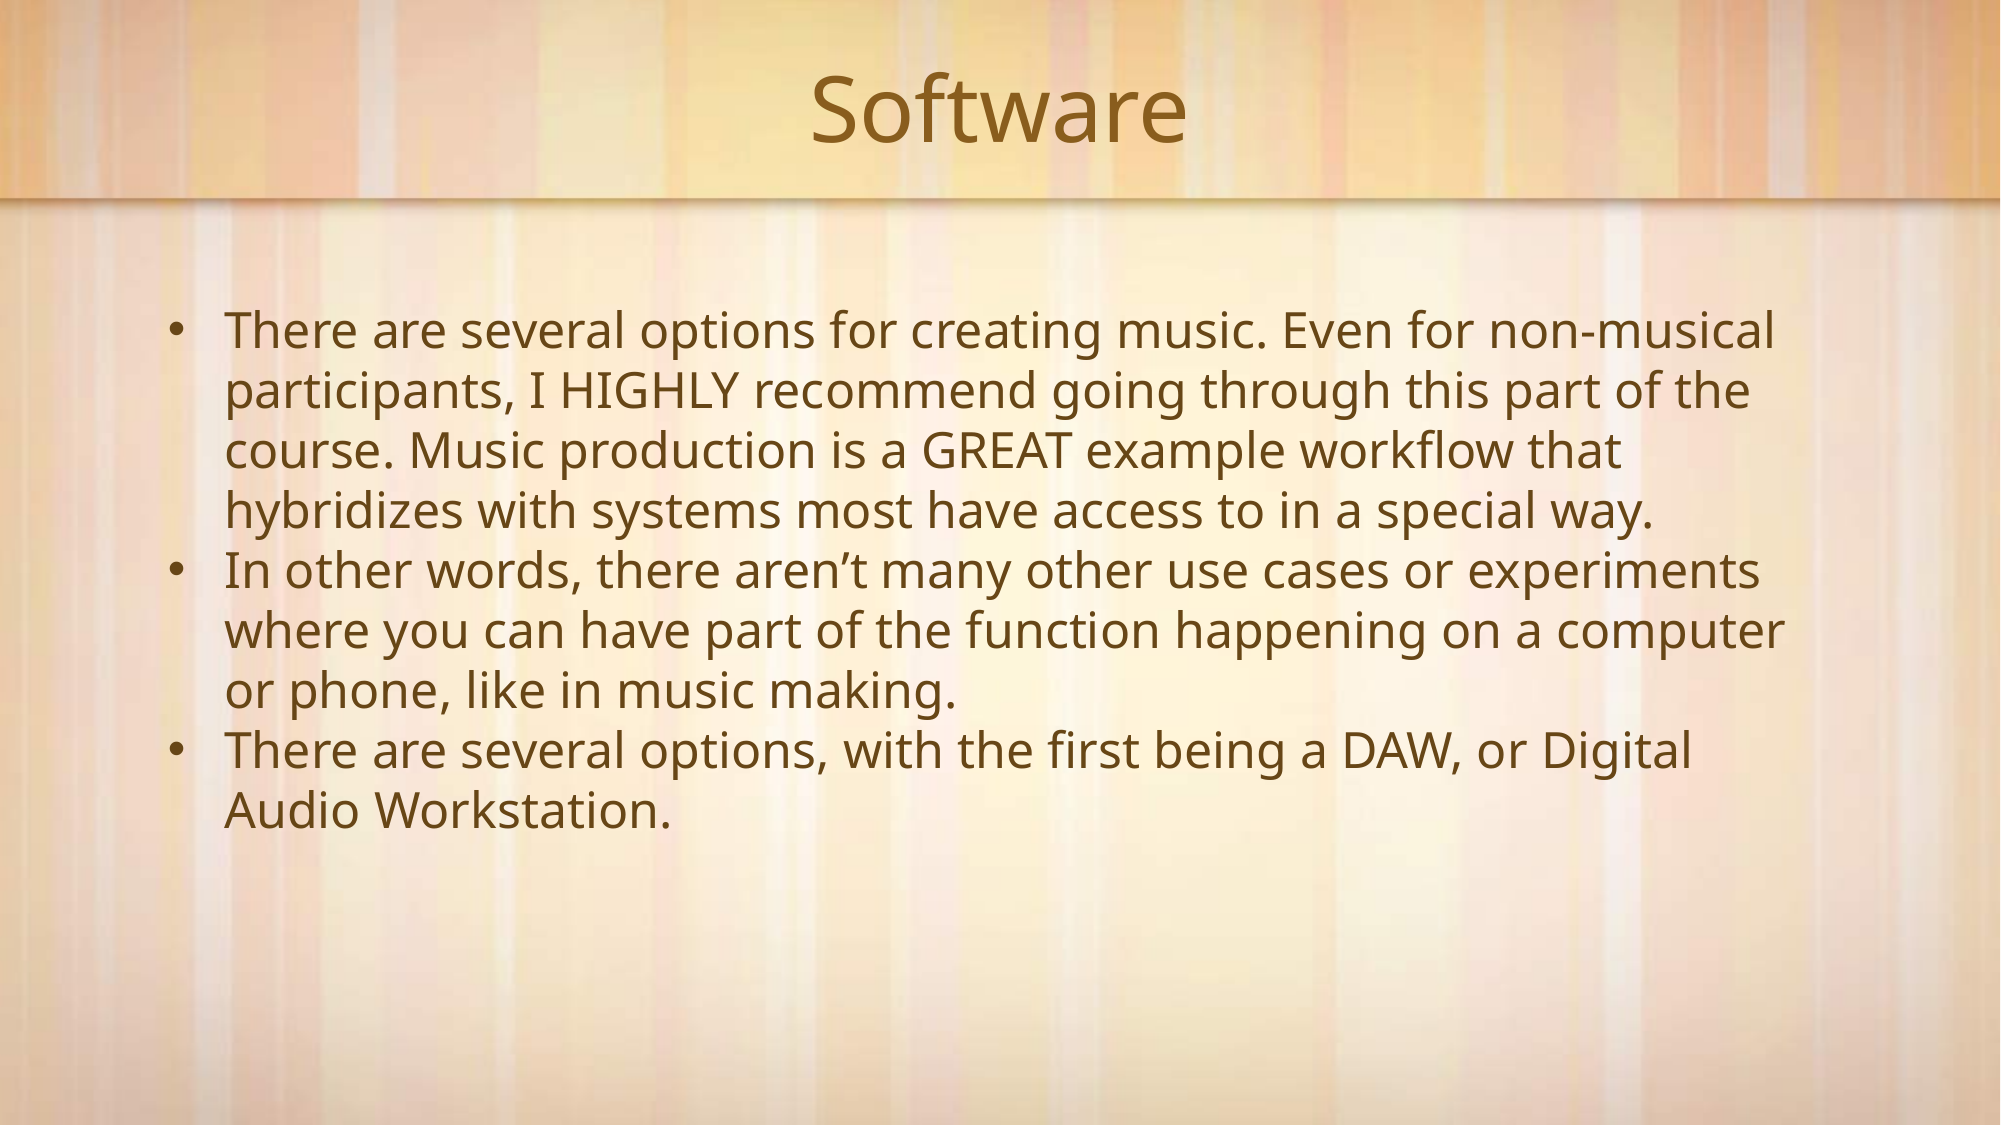

Software
# There are several options for creating music. Even for non-musical participants, I HIGHLY recommend going through this part of the course. Music production is a GREAT example workflow that hybridizes with systems most have access to in a special way.
In other words, there aren’t many other use cases or experiments where you can have part of the function happening on a computer or phone, like in music making.
There are several options, with the first being a DAW, or Digital Audio Workstation.